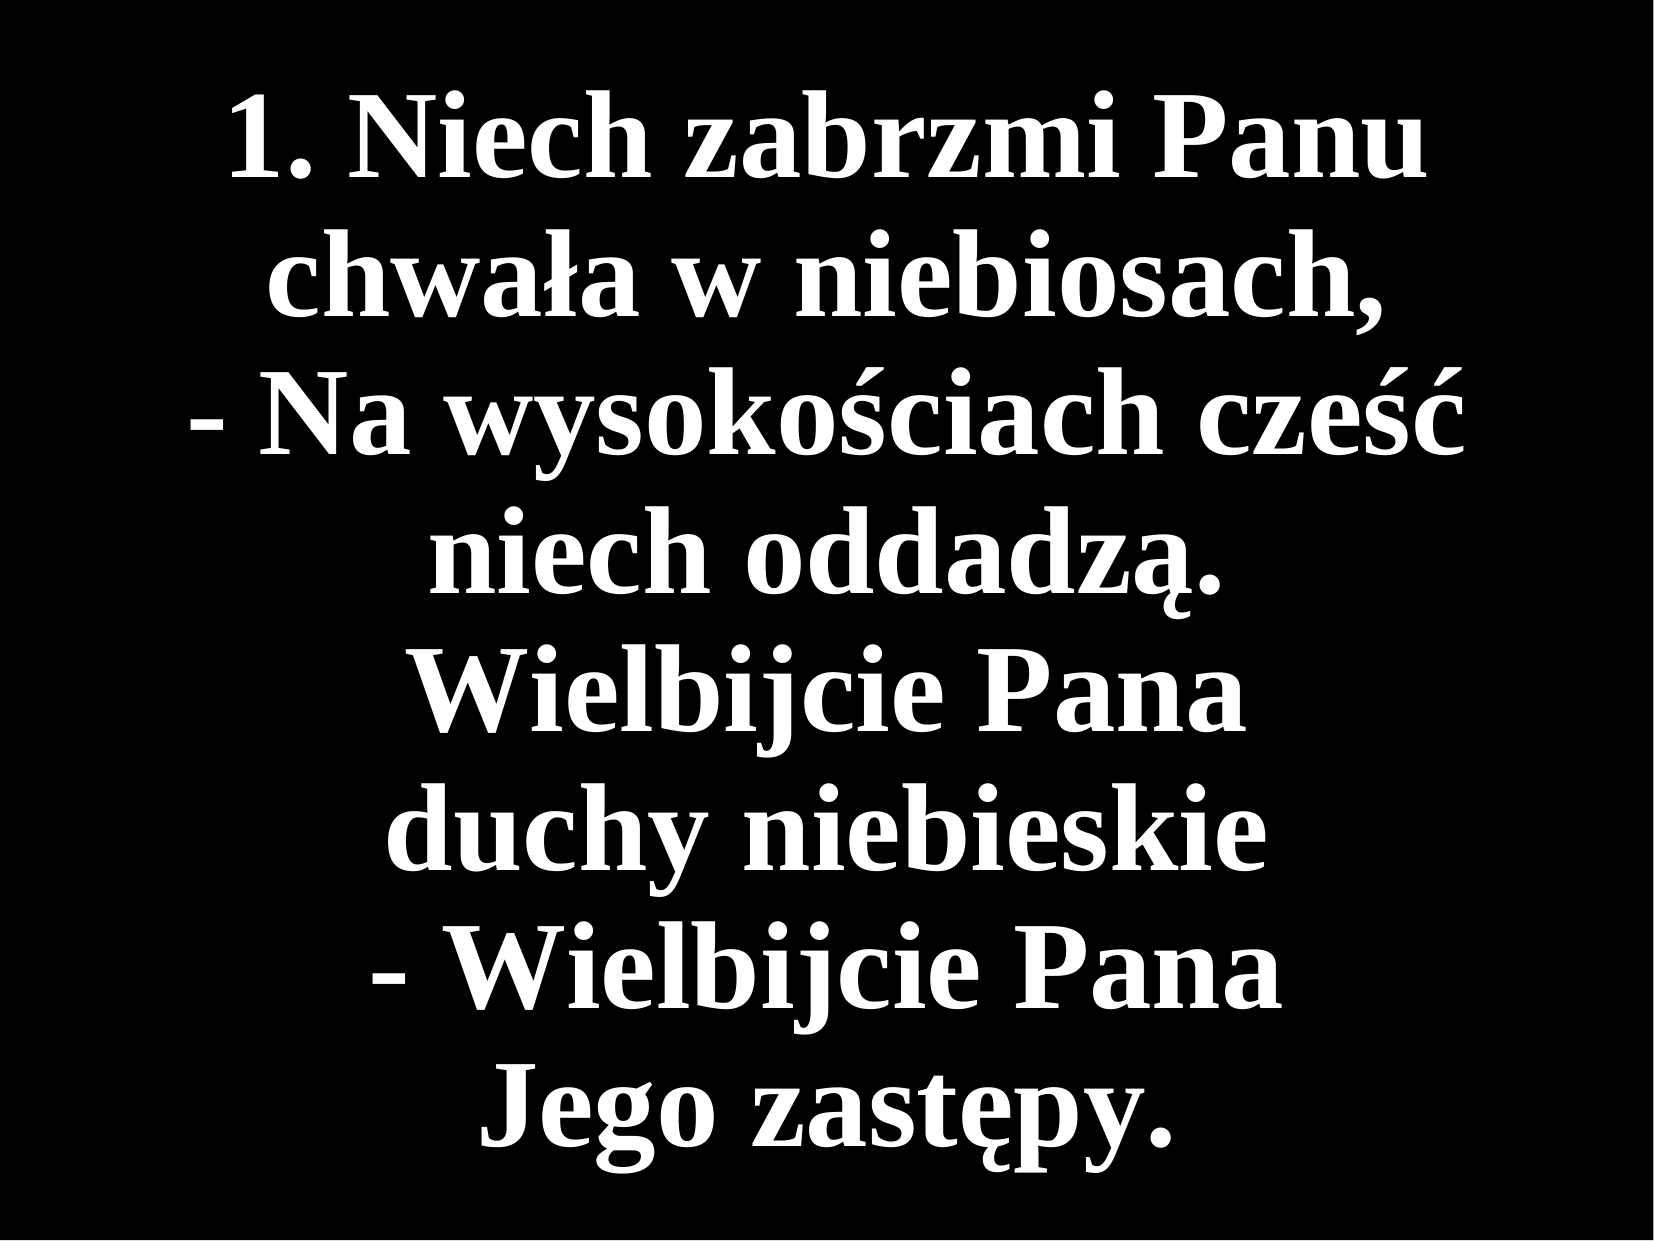

# 1. Niech zabrzmi Panu chwała w niebiosach, - Na wysokościach cześć niech oddadzą. Wielbijcie Pana duchy niebieskie - Wielbijcie Pana Jego zastępy.